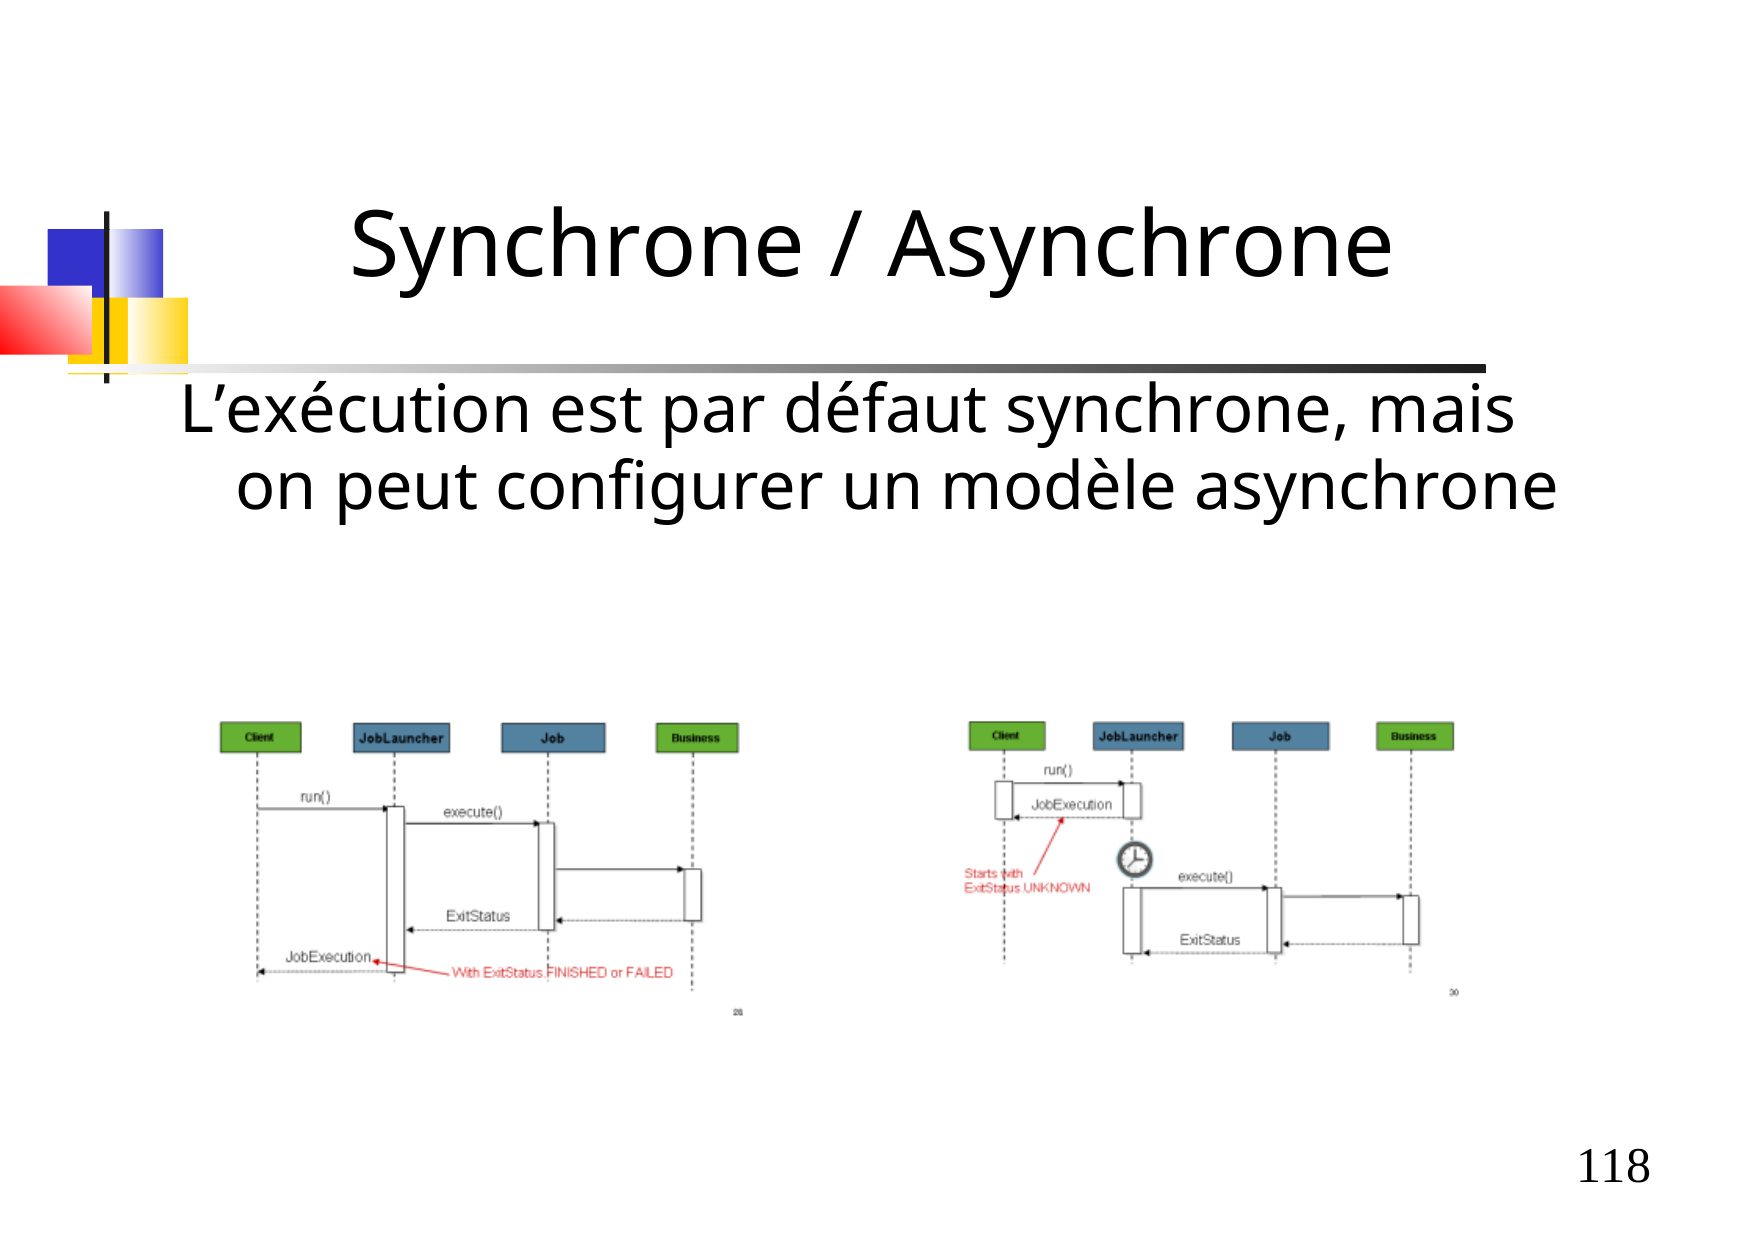

# Synchrone / Asynchrone
L’exécution est par défaut synchrone, mais on peut configurer un modèle asynchrone